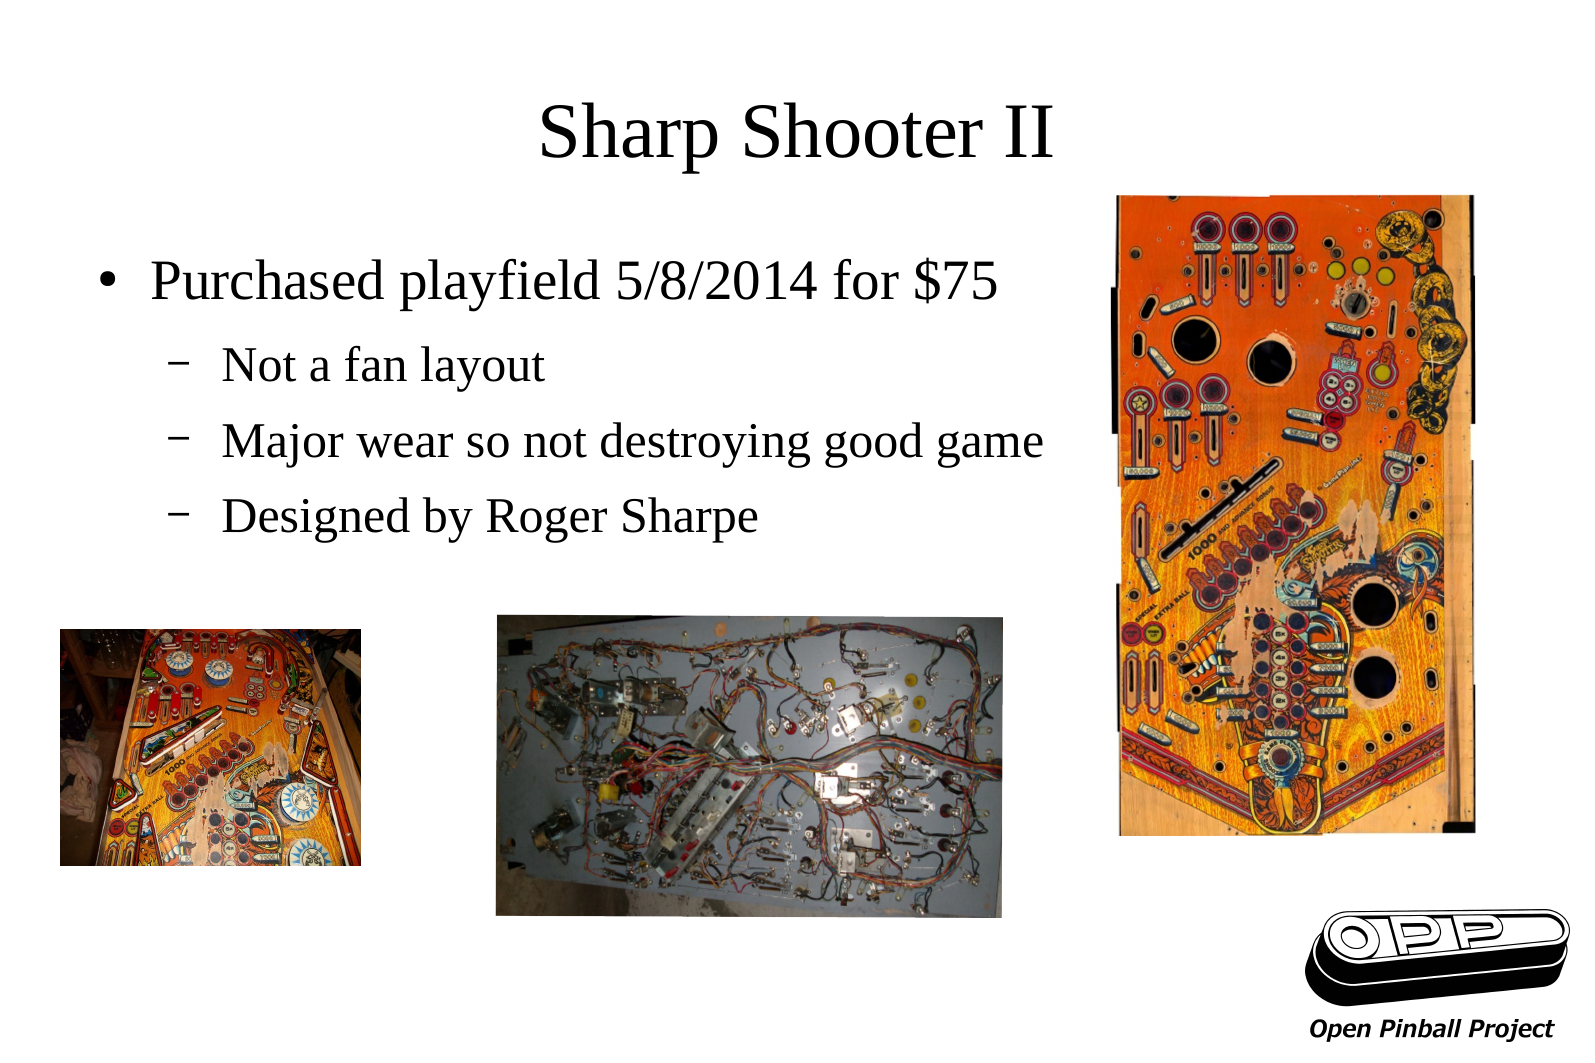

# Sharp Shooter II
Purchased playfield 5/8/2014 for $75
Not a fan layout
Major wear so not destroying good game
Designed by Roger Sharpe